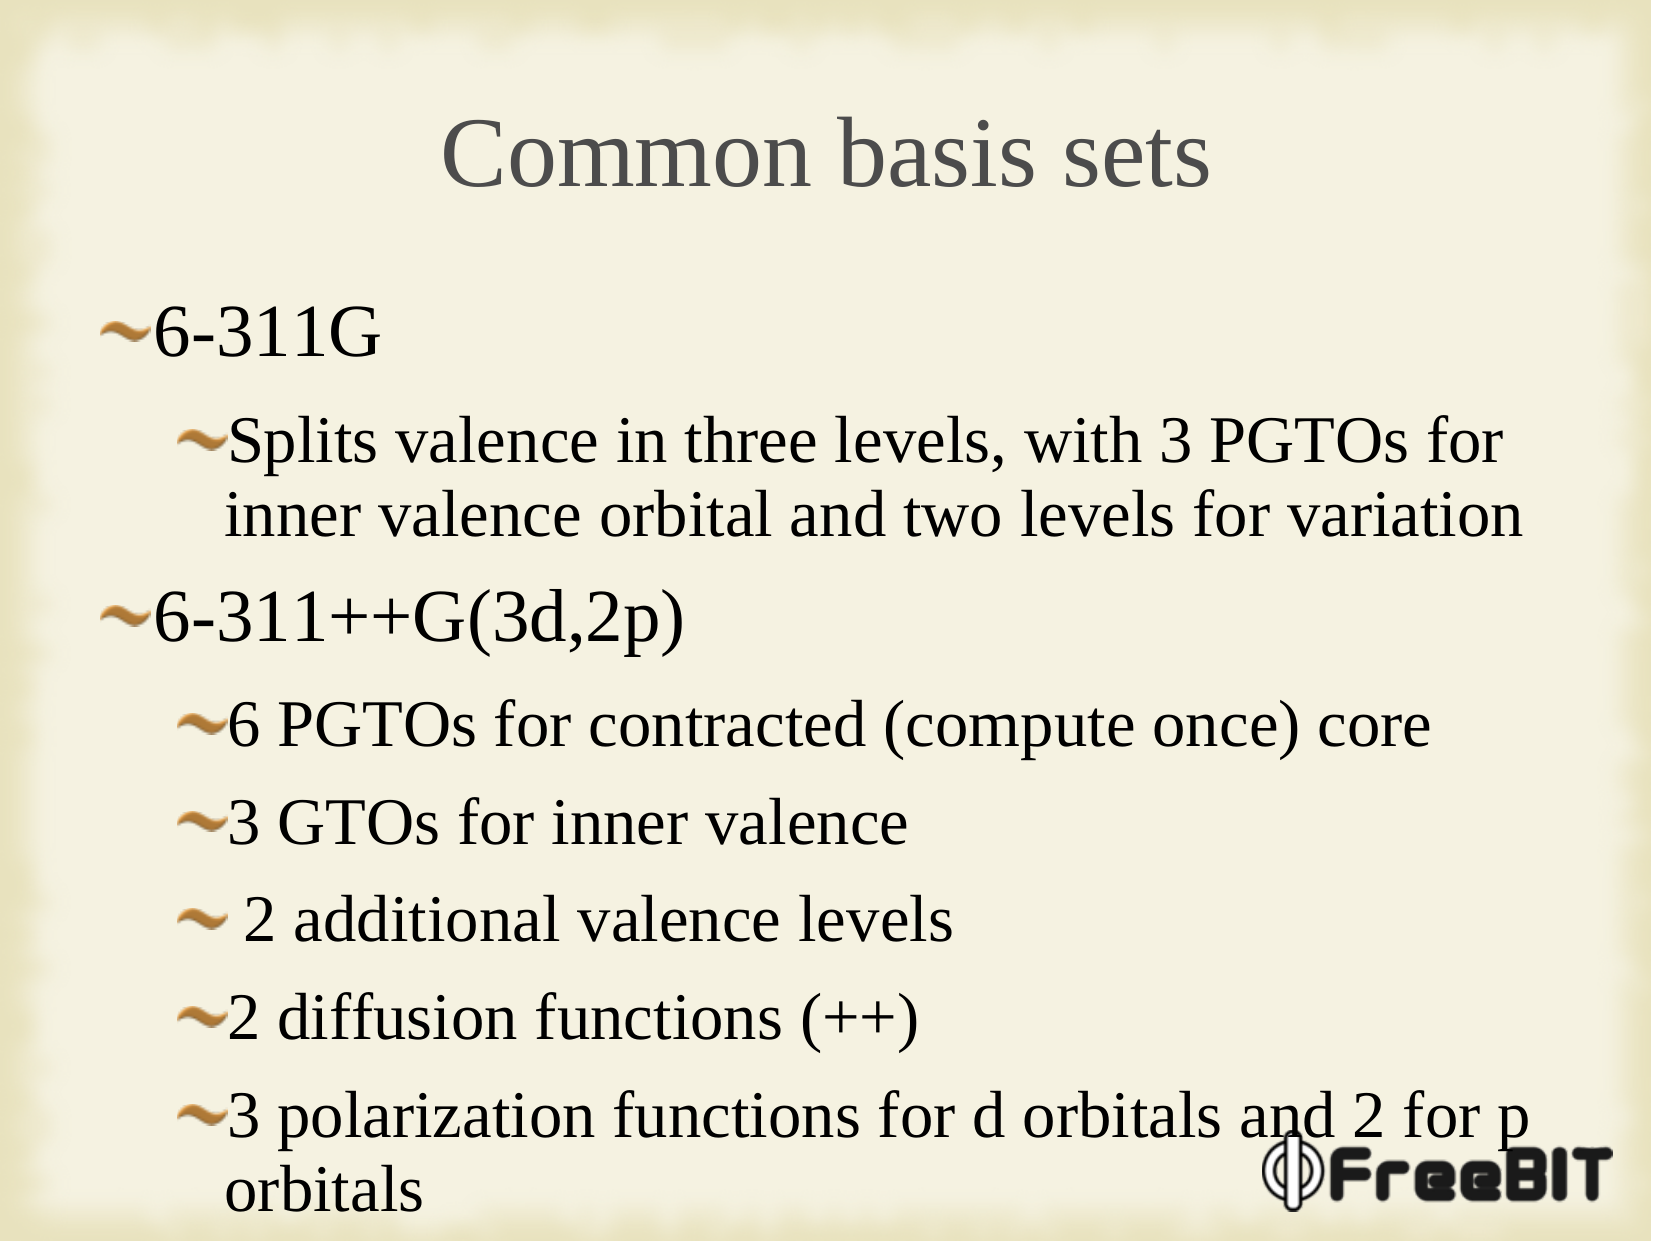

# Common basis sets
6-311G
Splits valence in three levels, with 3 PGTOs for inner valence orbital and two levels for variation
6-311++G(3d,2p)
6 PGTOs for contracted (compute once) core
3 GTOs for inner valence
 2 additional valence levels
2 diffusion functions (++)
3 polarization functions for d orbitals and 2 for p orbitals